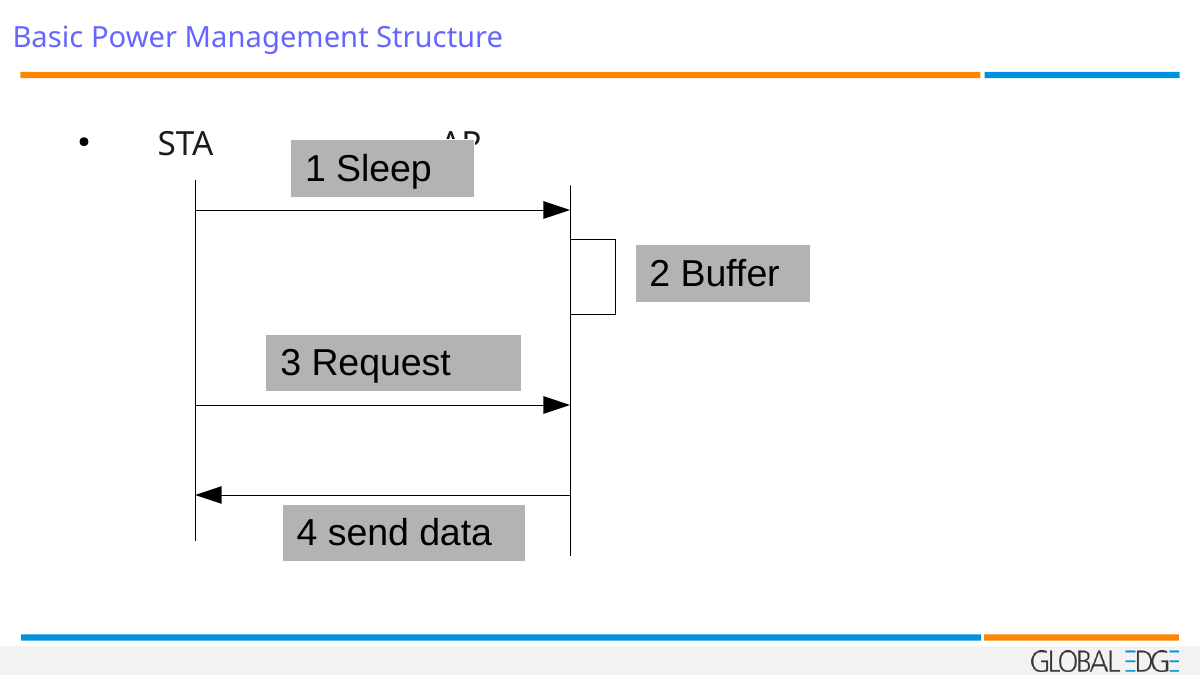

# Basic Power Management Structure
 STA AP
| 1 Sleep |
| --- |
| 2 Buffer |
| --- |
| 3 Request |
| --- |
| 4 send data |
| --- |
| |
| --- |